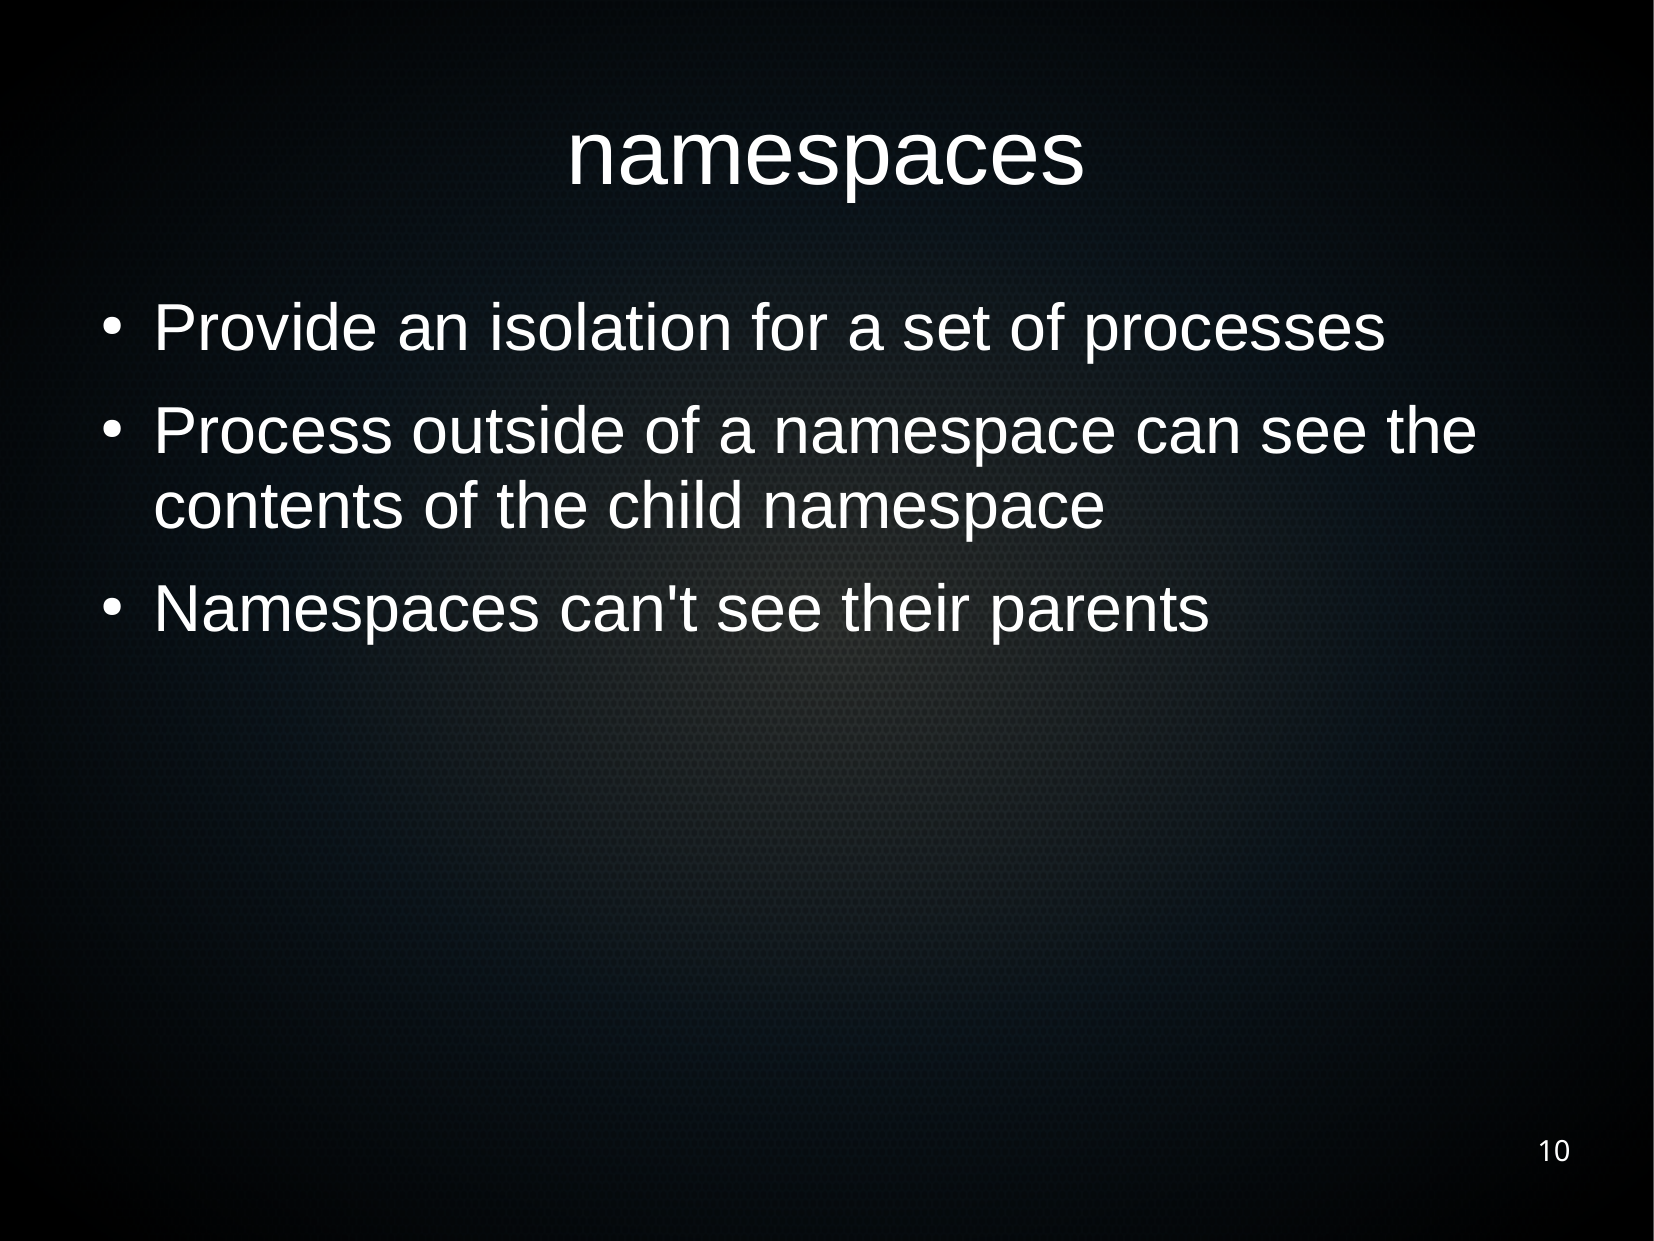

# namespaces
Provide an isolation for a set of processes
Process outside of a namespace can see the contents of the child namespace
Namespaces can't see their parents
10